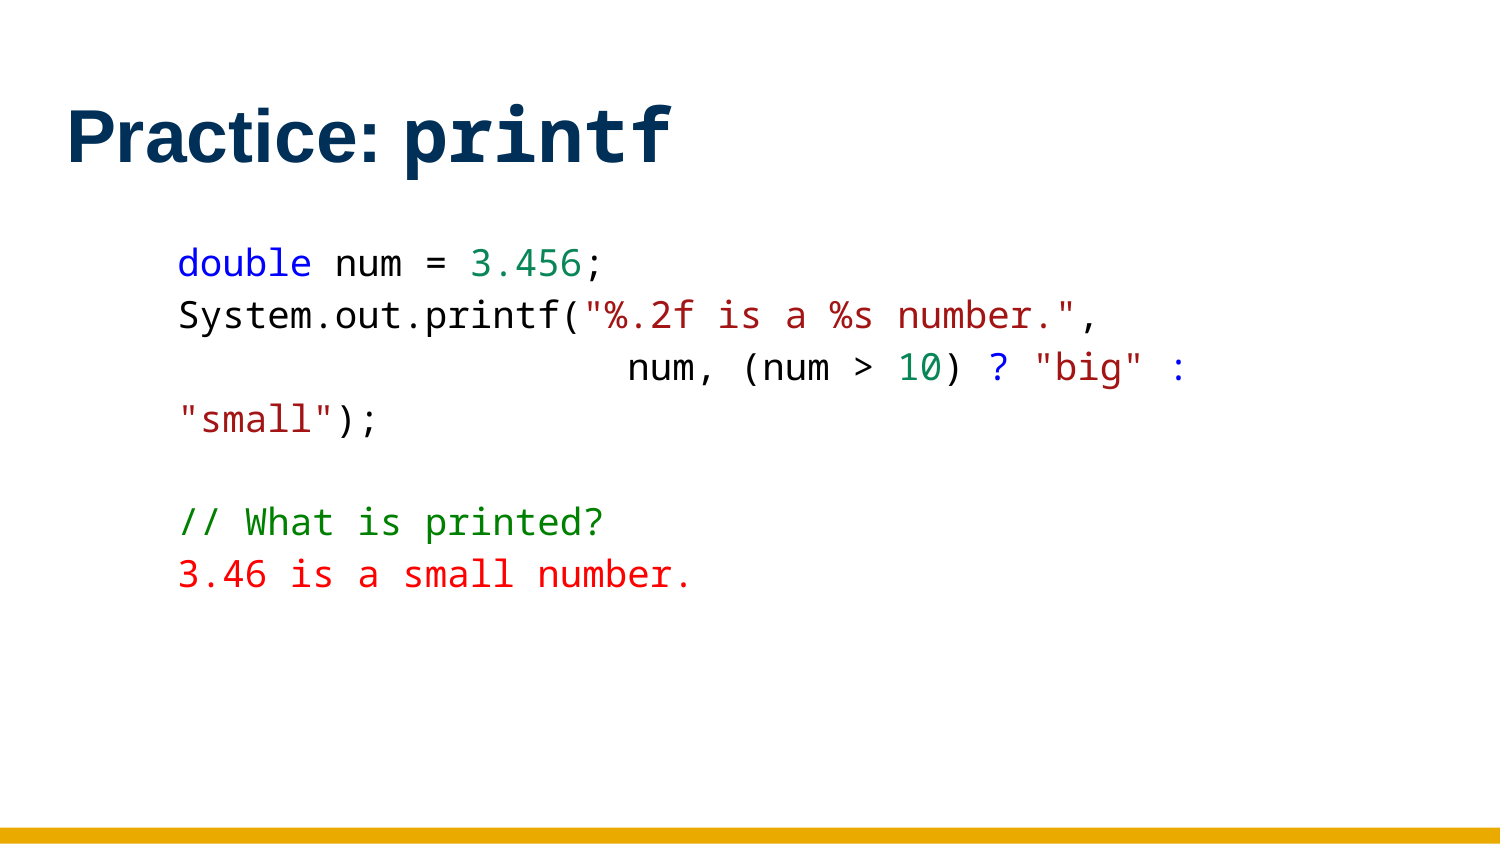

Practice: printf
# double num = 3.456;
System.out.printf("%.2f is a %s number.",
 num, (num > 10) ? "big" : "small");
// What is printed?
3.46 is a small number.